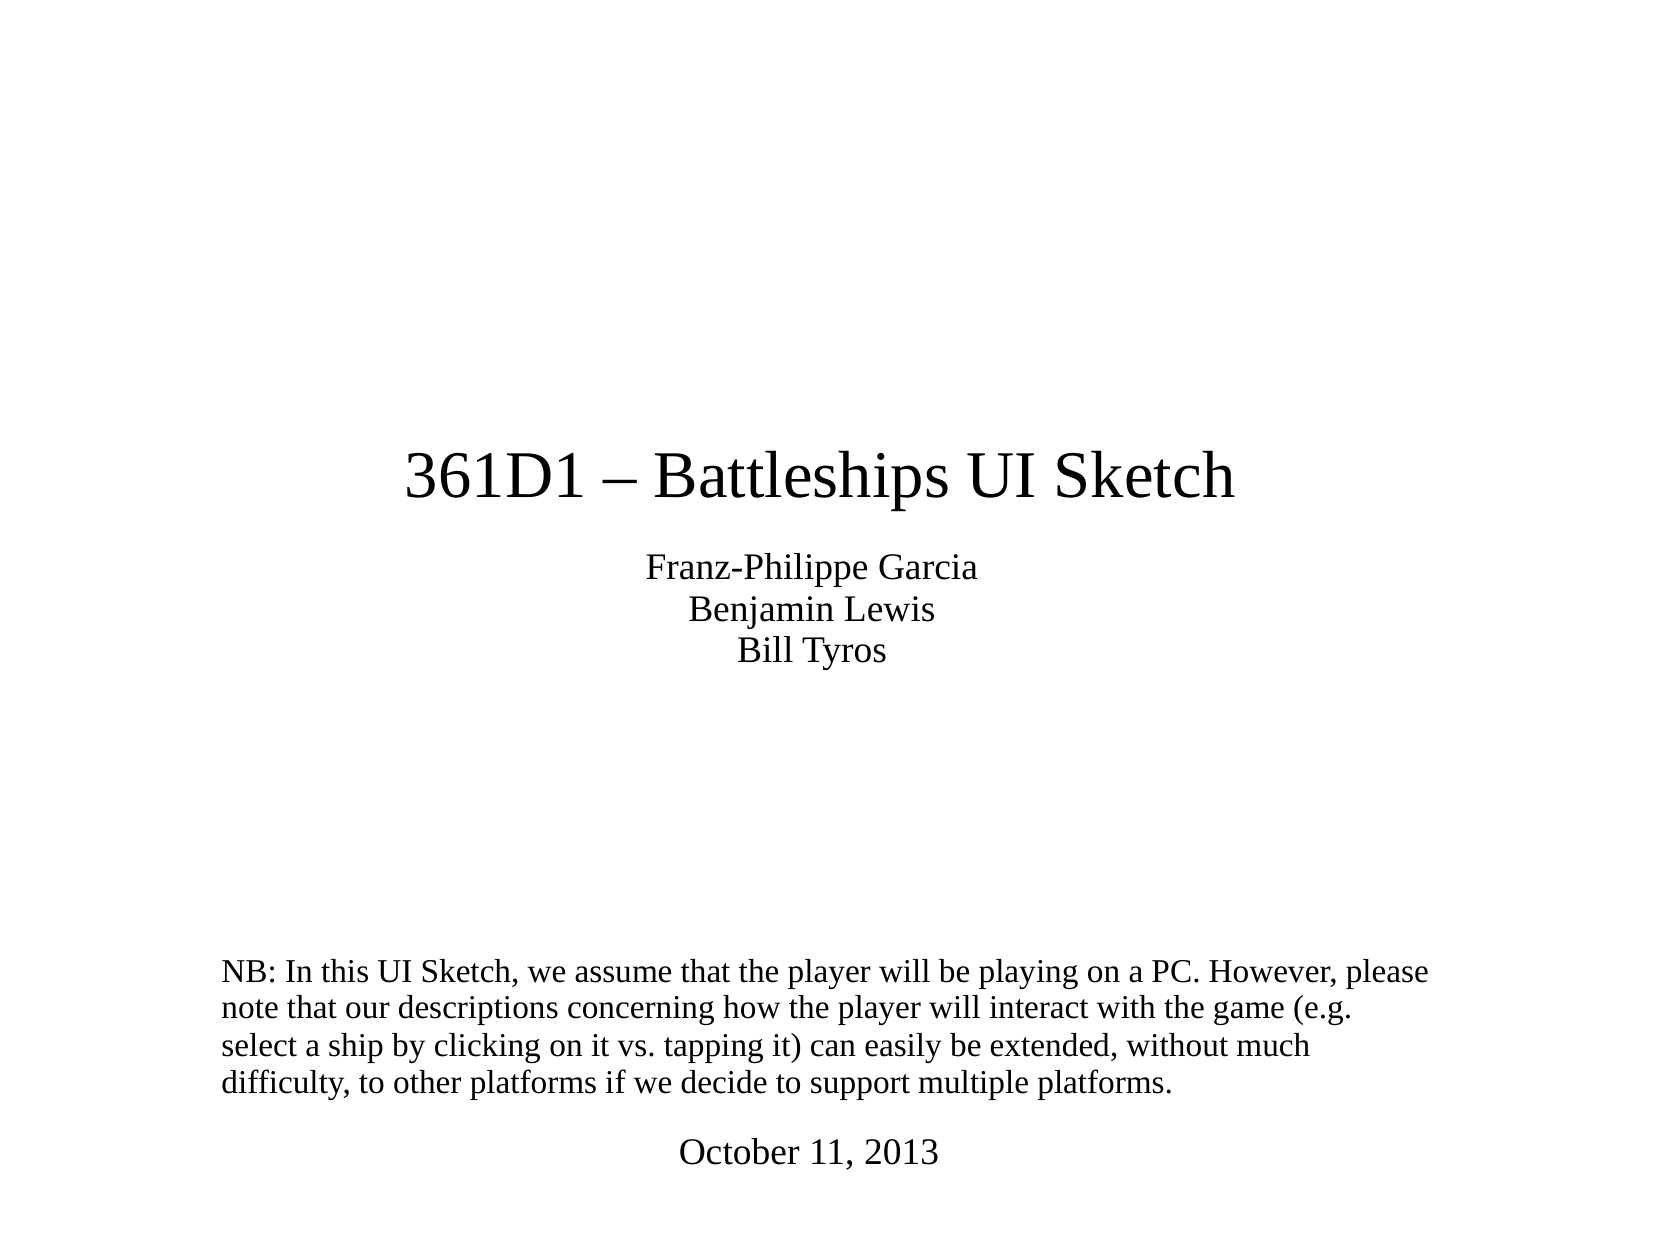

# 361D1 – Battleships UI Sketch
Franz-Philippe Garcia
Benjamin Lewis
Bill Tyros
NB: In this UI Sketch, we assume that the player will be playing on a PC. However, please note that our descriptions concerning how the player will interact with the game (e.g. select a ship by clicking on it vs. tapping it) can easily be extended, without much difficulty, to other platforms if we decide to support multiple platforms.
October 11, 2013